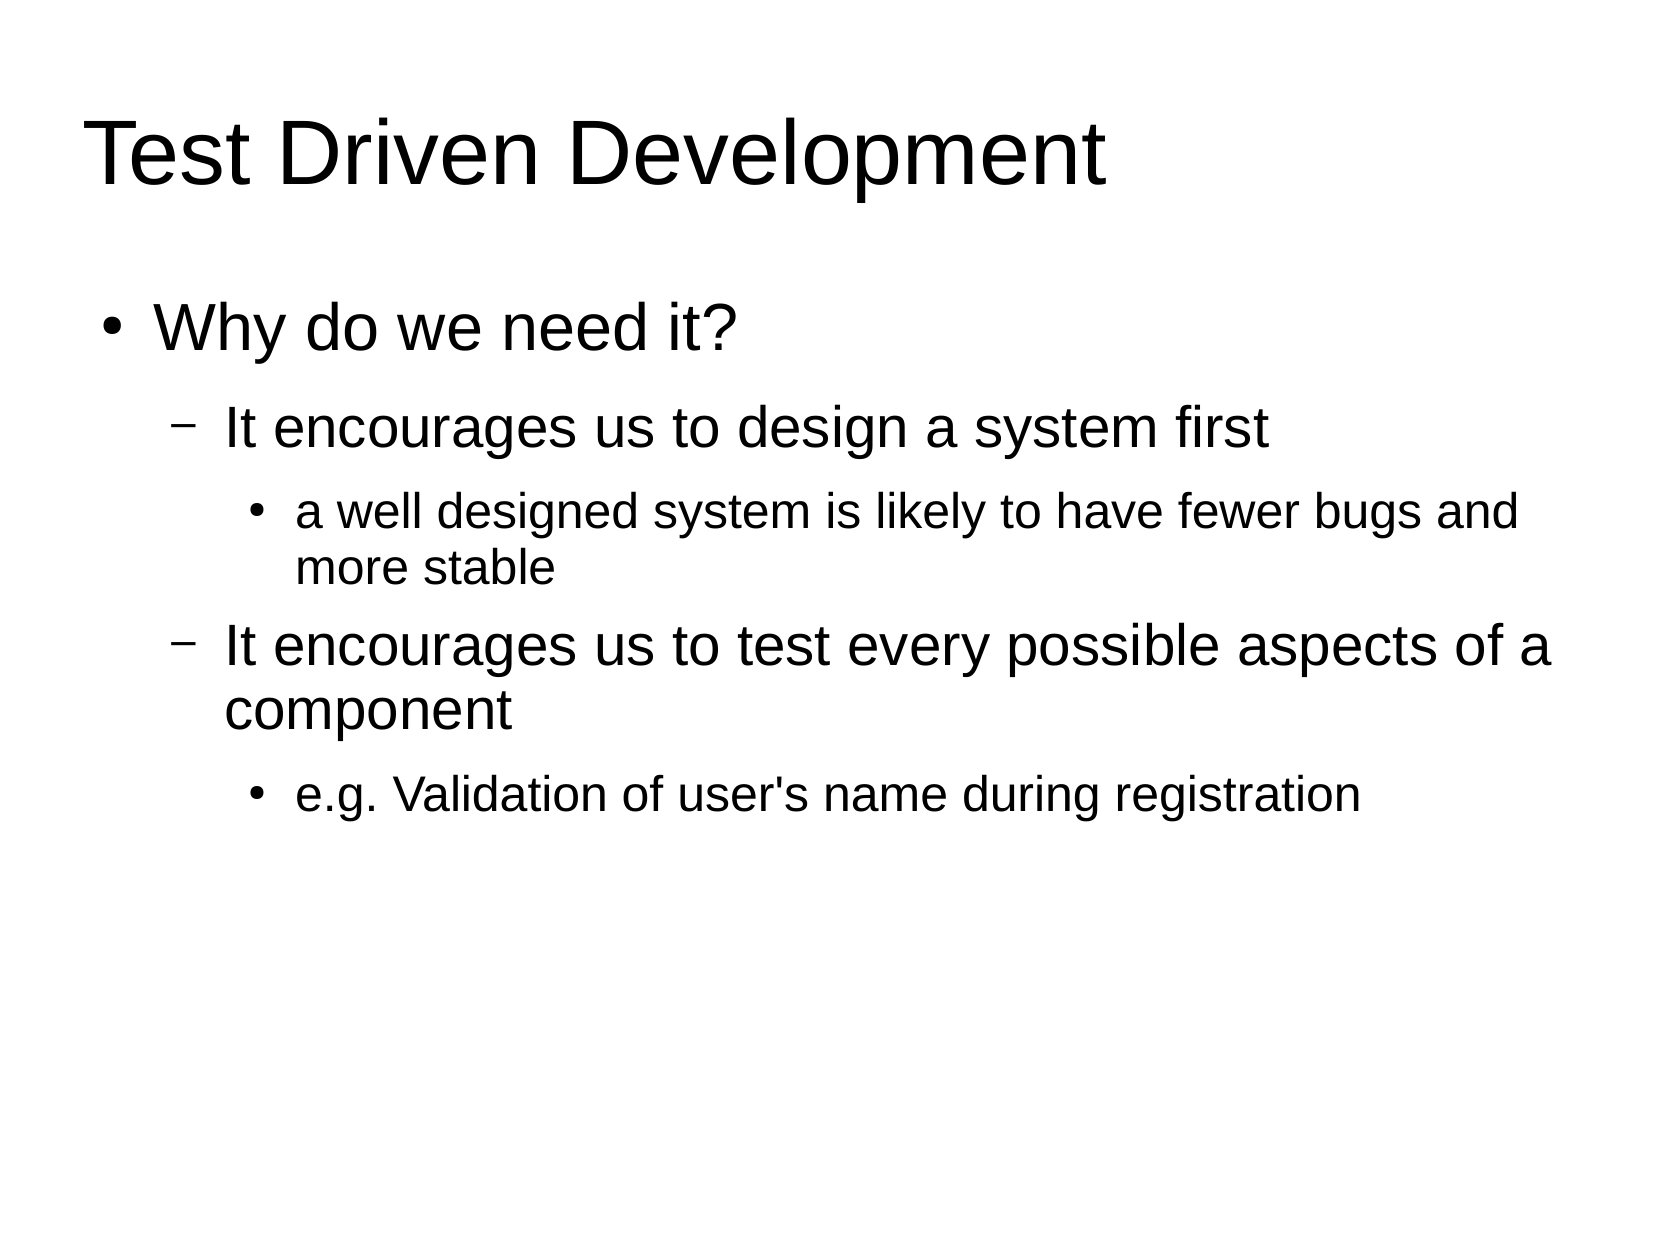

# Test Driven Development
Why do we need it?
It encourages us to design a system first
a well designed system is likely to have fewer bugs and more stable
It encourages us to test every possible aspects of a component
e.g. Validation of user's name during registration